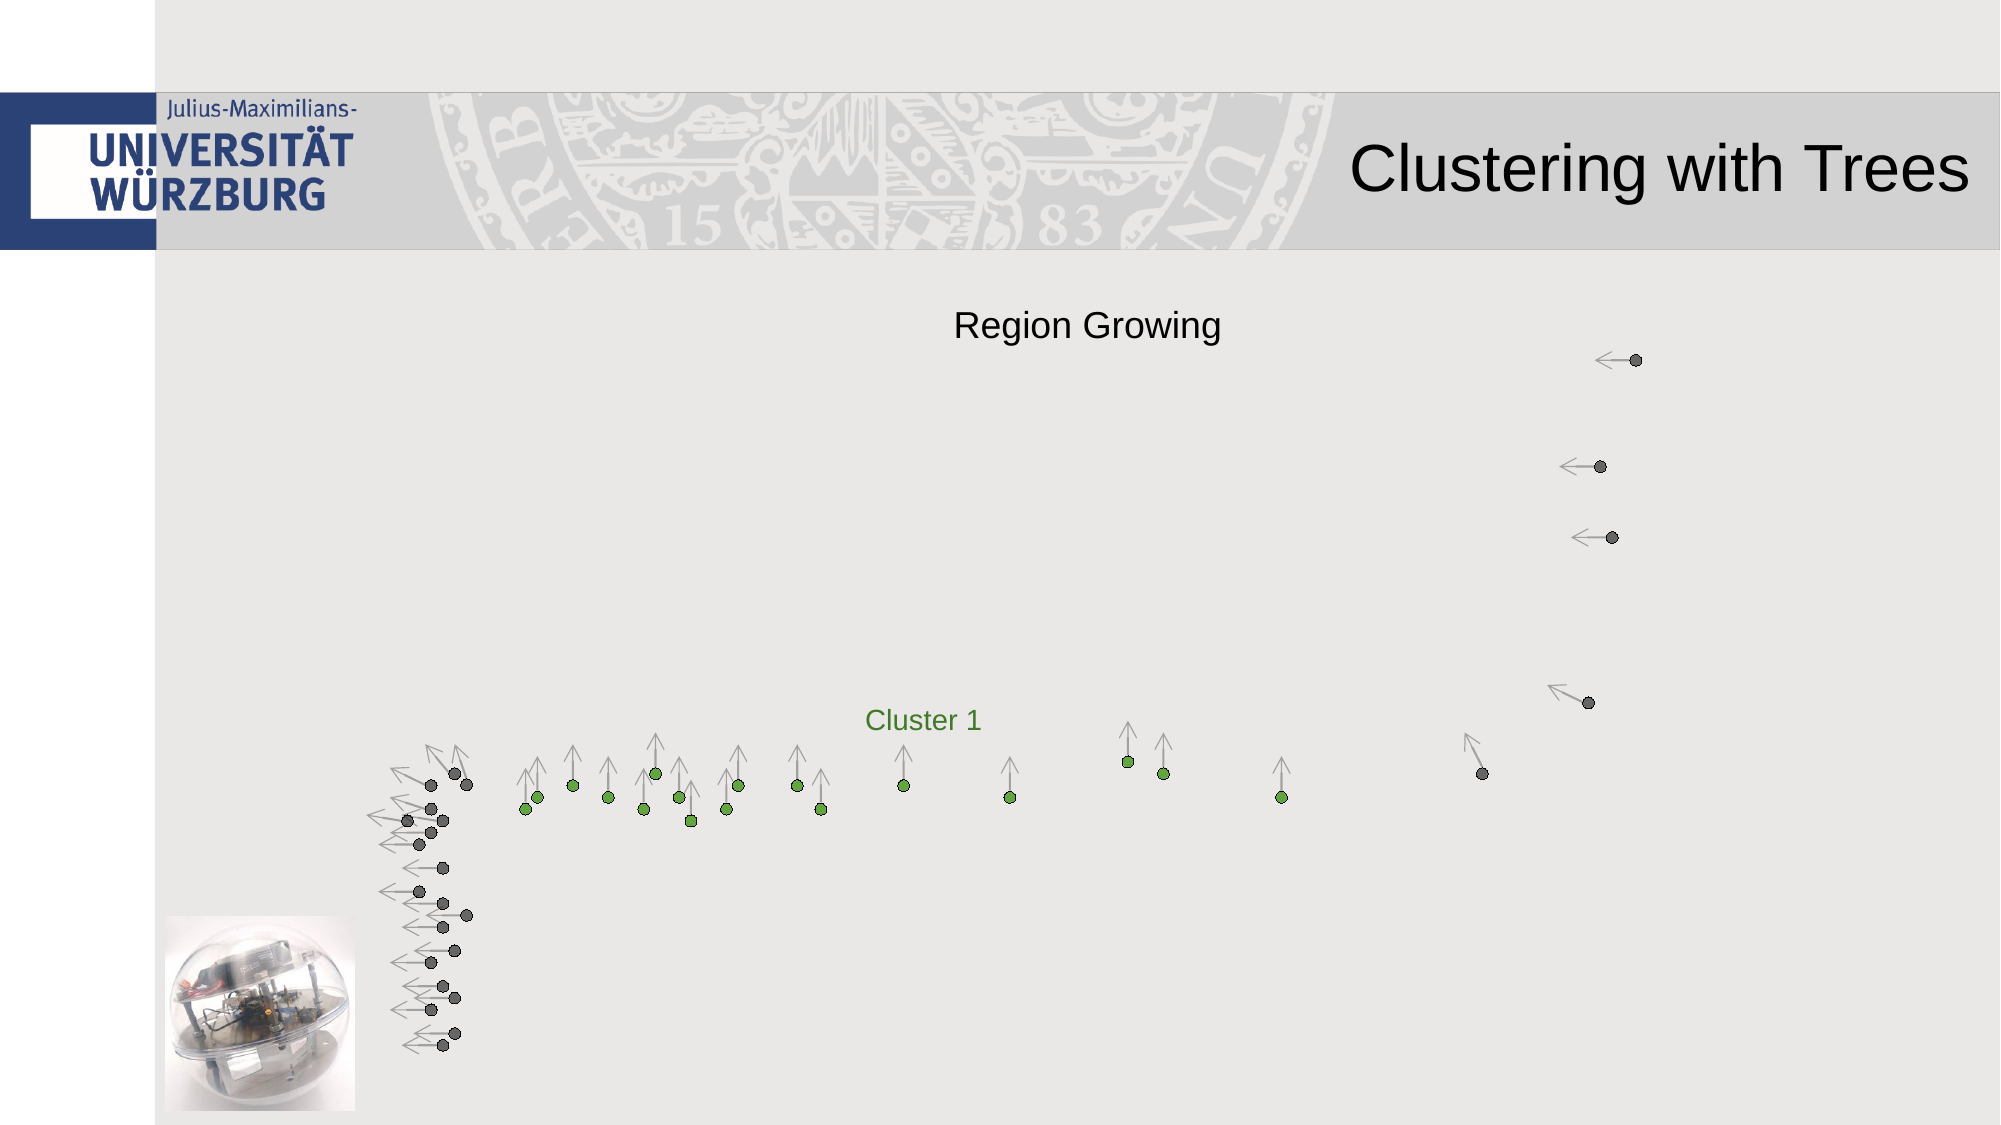

Clustering with Trees
Region Growing
Cluster 1